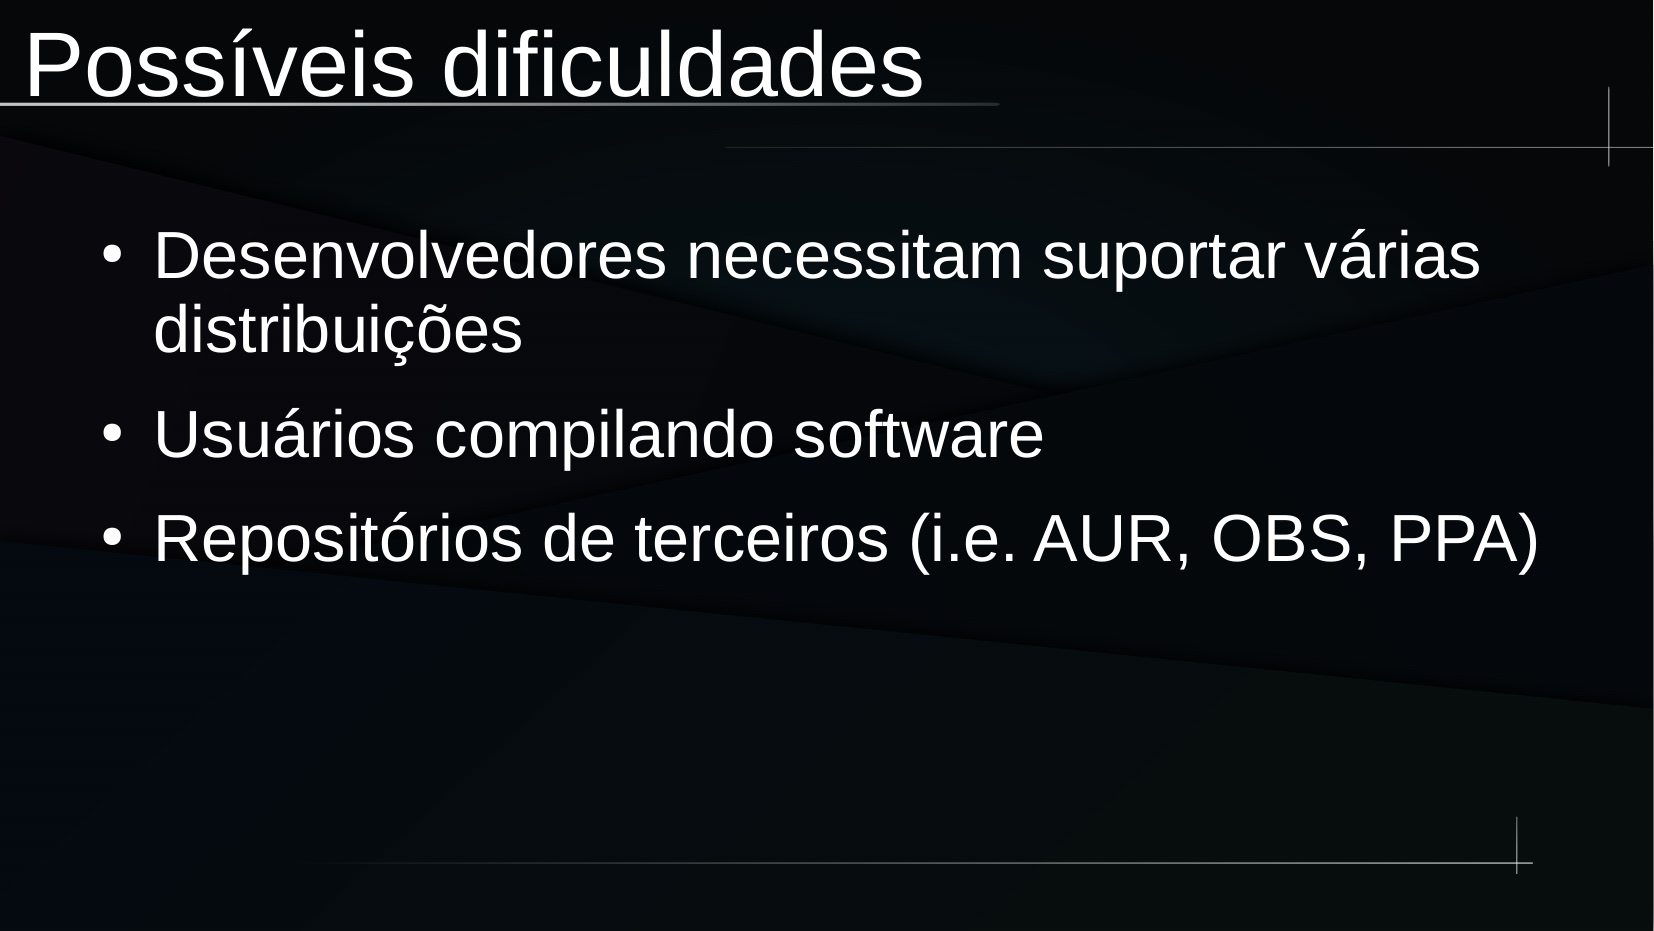

# Possíveis dificuldades
Desenvolvedores necessitam suportar várias distribuições
Usuários compilando software
Repositórios de terceiros (i.e. AUR, OBS, PPA)